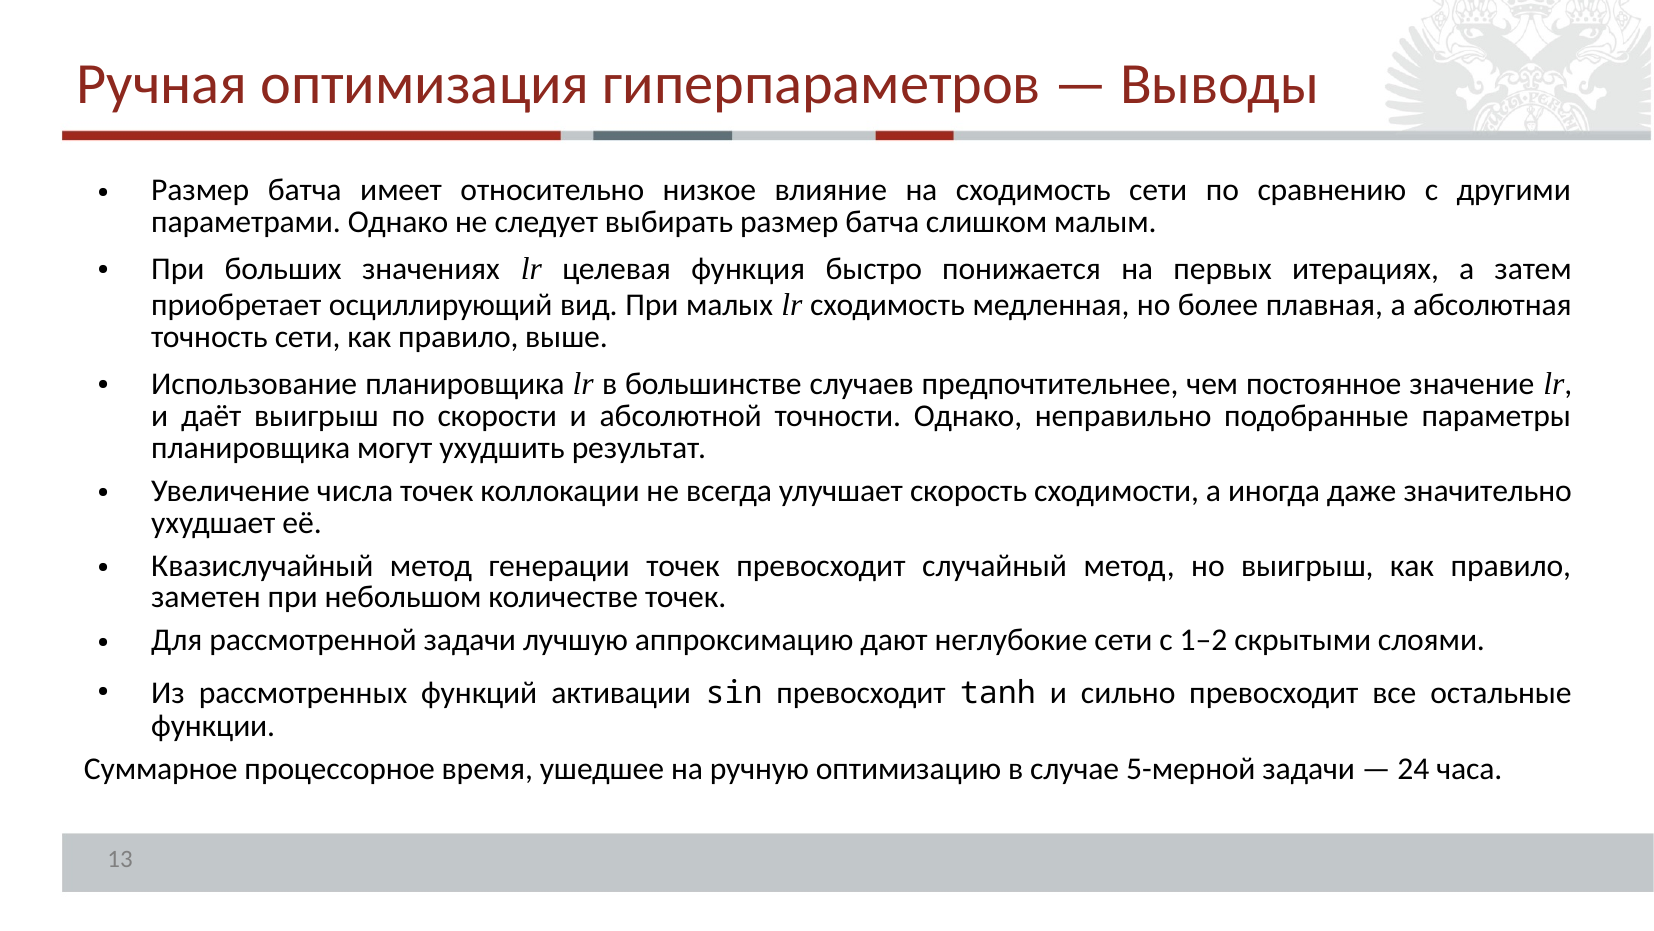

# Ручная оптимизация гиперпараметров — Выводы
Размер батча имеет относительно низкое влияние на сходимость сети по сравнению с другими параметрами. Однако не следует выбирать размер батча слишком малым.
При больших значениях lr целевая функция быстро понижается на первых итерациях, а затем приобретает осциллирующий вид. При малых lr сходимость медленная, но более плавная, а абсолютная точность сети, как правило, выше.
Использование планировщика lr в большинстве случаев предпочтительнее, чем постоянное значение lr, и даёт выигрыш по скорости и абсолютной точности. Однако, неправильно подобранные параметры планировщика могут ухудшить результат.
Увеличение числа точек коллокации не всегда улучшает скорость сходимости, а иногда даже значительно ухудшает её.
Квазислучайный метод генерации точек превосходит случайный метод, но выигрыш, как правило, заметен при небольшом количестве точек.
Для рассмотренной задачи лучшую аппроксимацию дают неглубокие сети с 1–2 скрытыми слоями.
Из рассмотренных функций активации sin превосходит tanh и сильно превосходит все остальные функции.
Суммарное процессорное время, ушедшее на ручную оптимизацию в случае 5-мерной задачи — 24 часа.
13